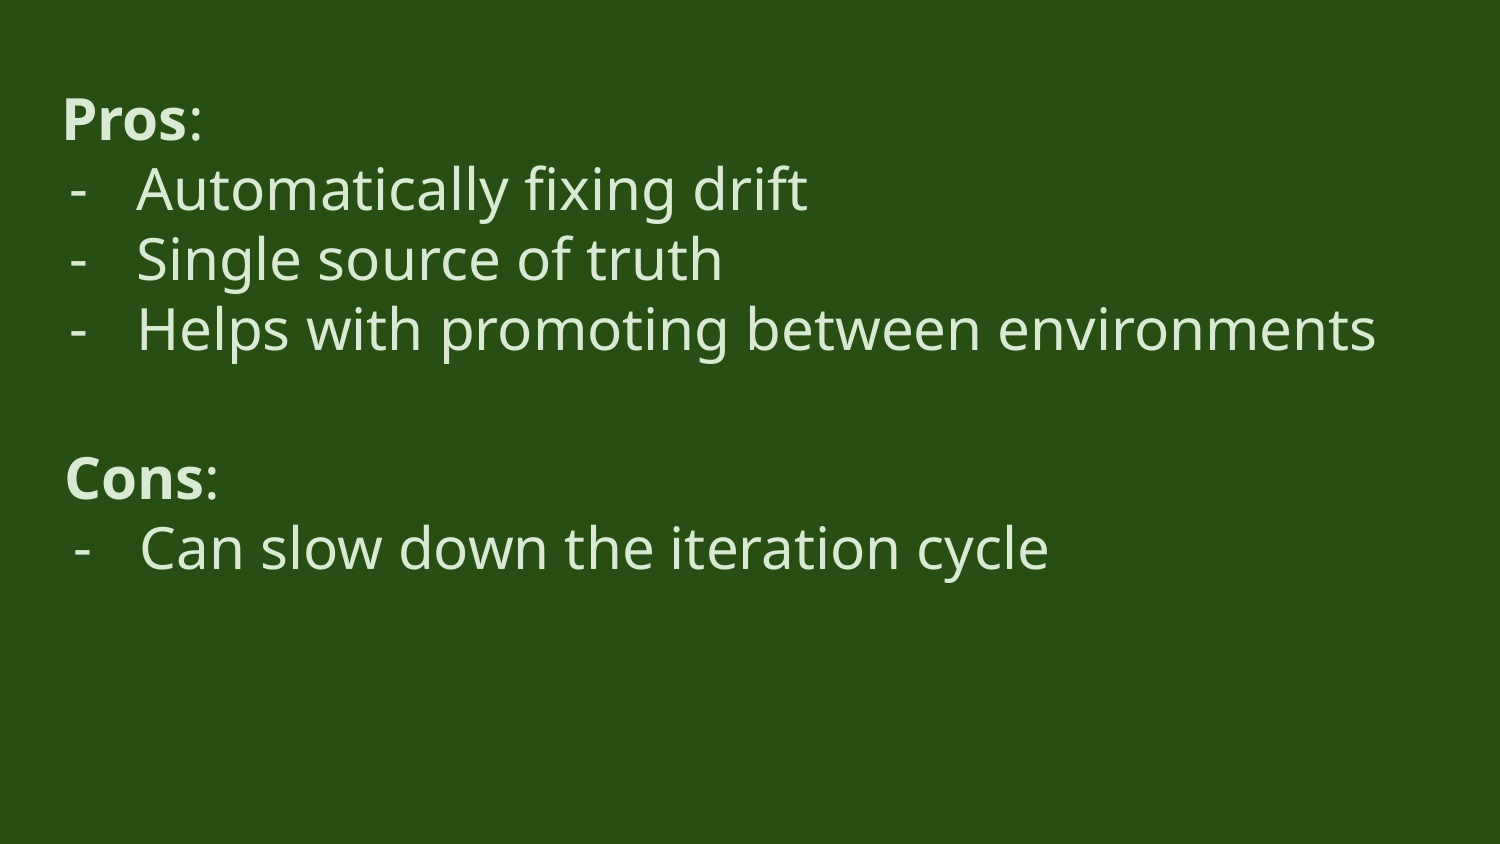

Pros:
Automatically fixing drift
Single source of truth
Helps with promoting between environments
Cons:
Can slow down the iteration cycle